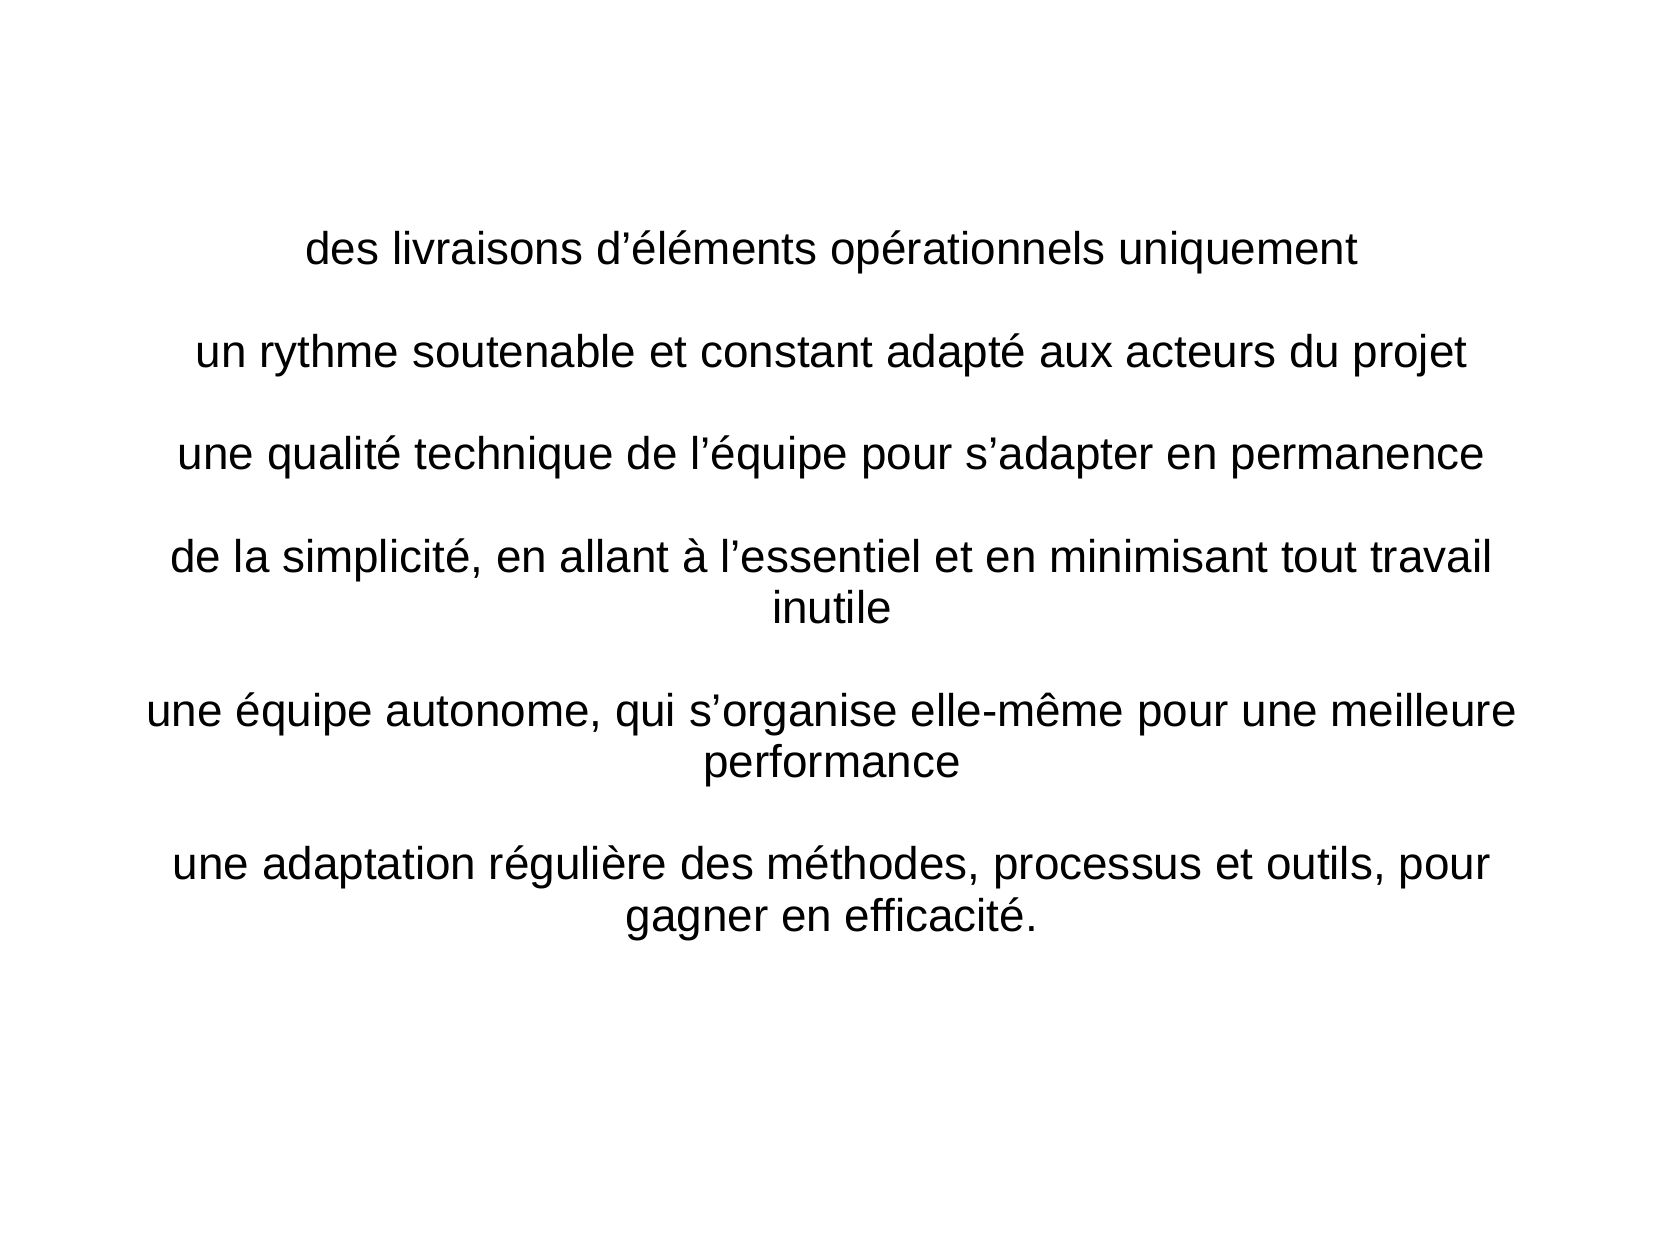

des livraisons d’éléments opérationnels uniquement
un rythme soutenable et constant adapté aux acteurs du projet
une qualité technique de l’équipe pour s’adapter en permanence
de la simplicité, en allant à l’essentiel et en minimisant tout travail inutile
une équipe autonome, qui s’organise elle-même pour une meilleure performance
une adaptation régulière des méthodes, processus et outils, pour gagner en efficacité.